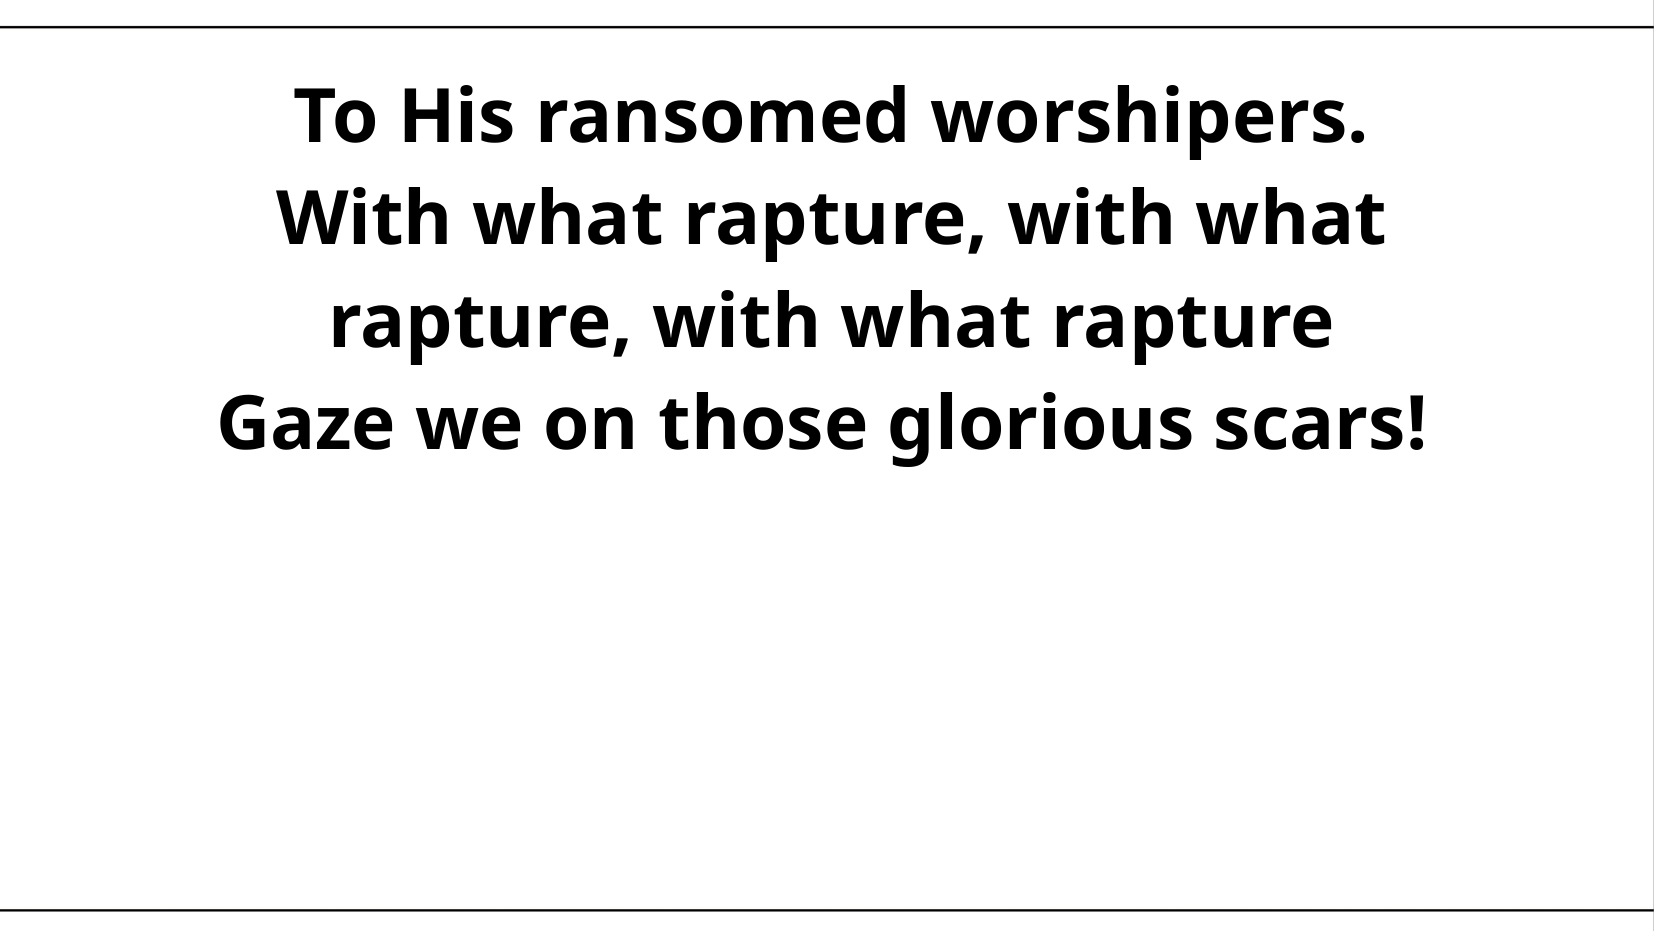

To His ransomed worshipers.
With what rapture, with what rapture, with what rapture
Gaze we on those glorious scars!